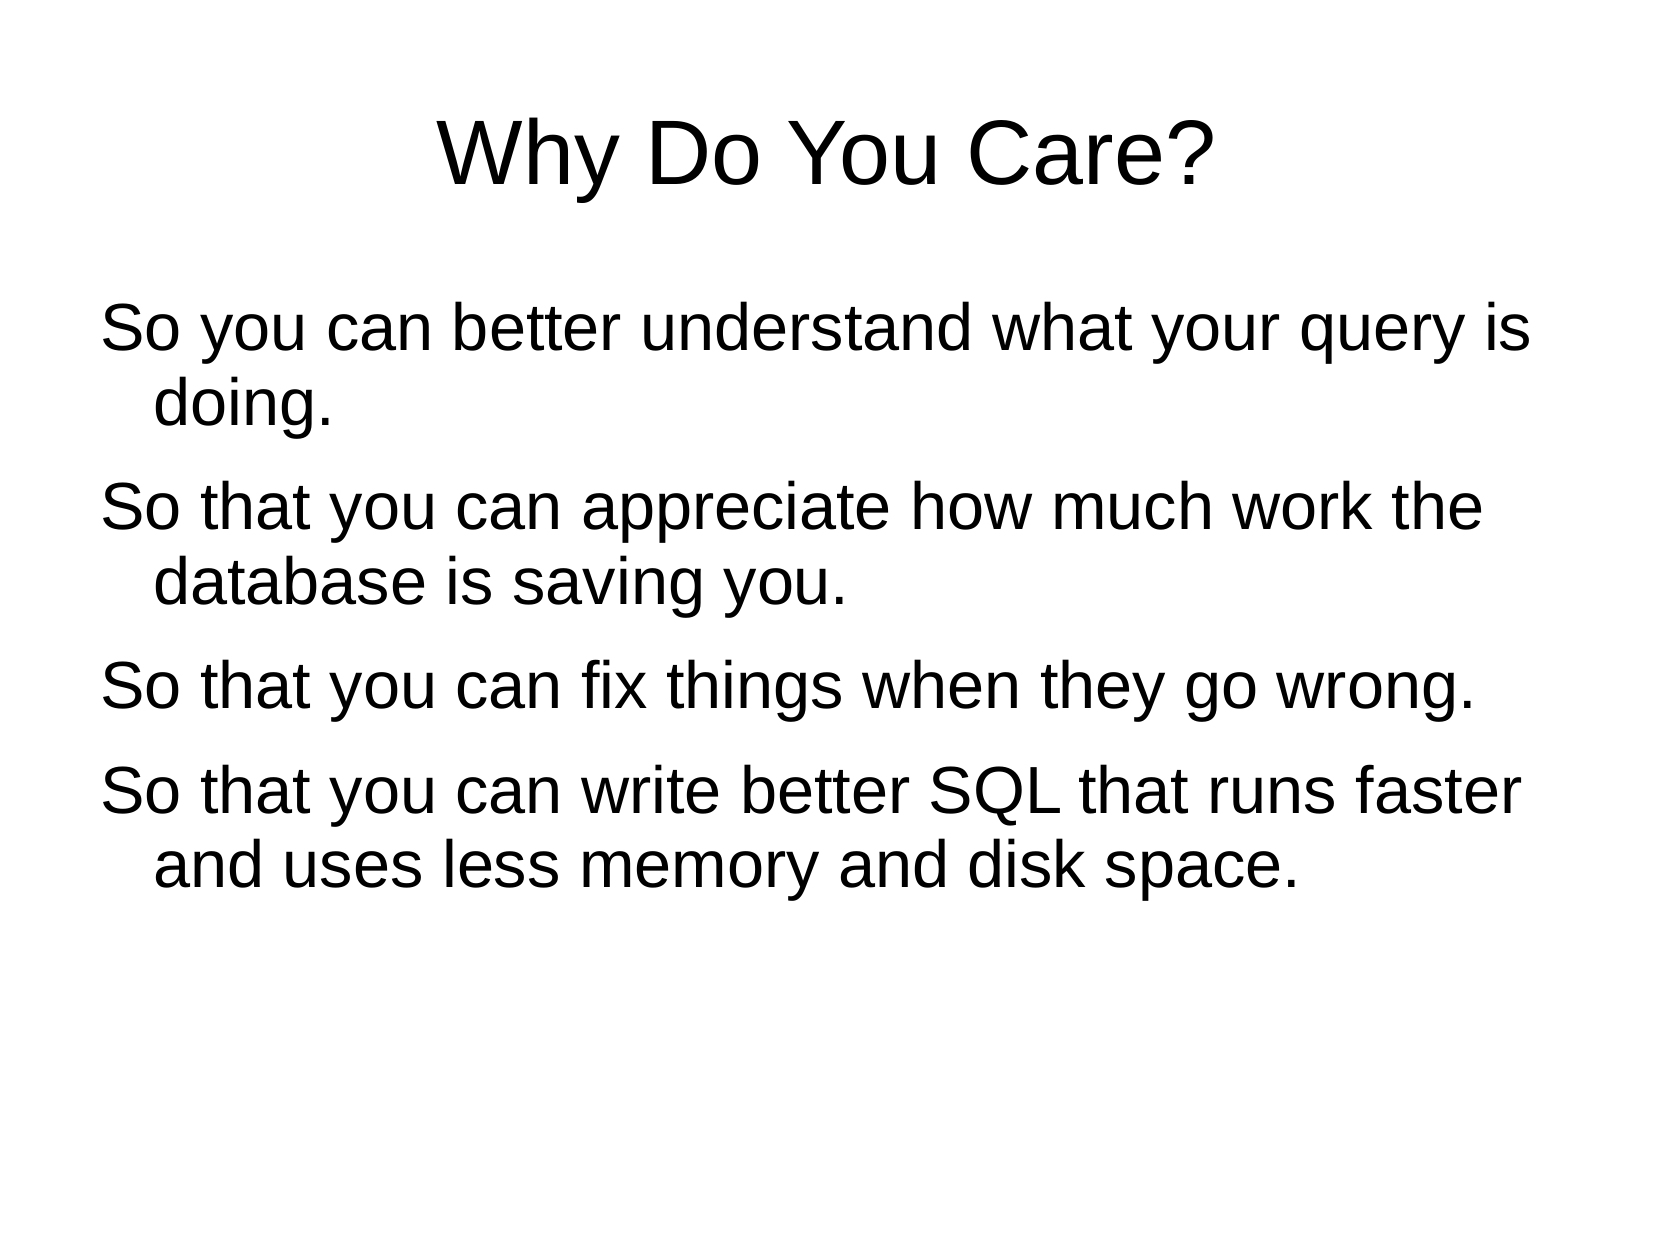

# Why Do You Care?
So you can better understand what your query is doing.
So that you can appreciate how much work the database is saving you.
So that you can fix things when they go wrong.
So that you can write better SQL that runs faster and uses less memory and disk space.